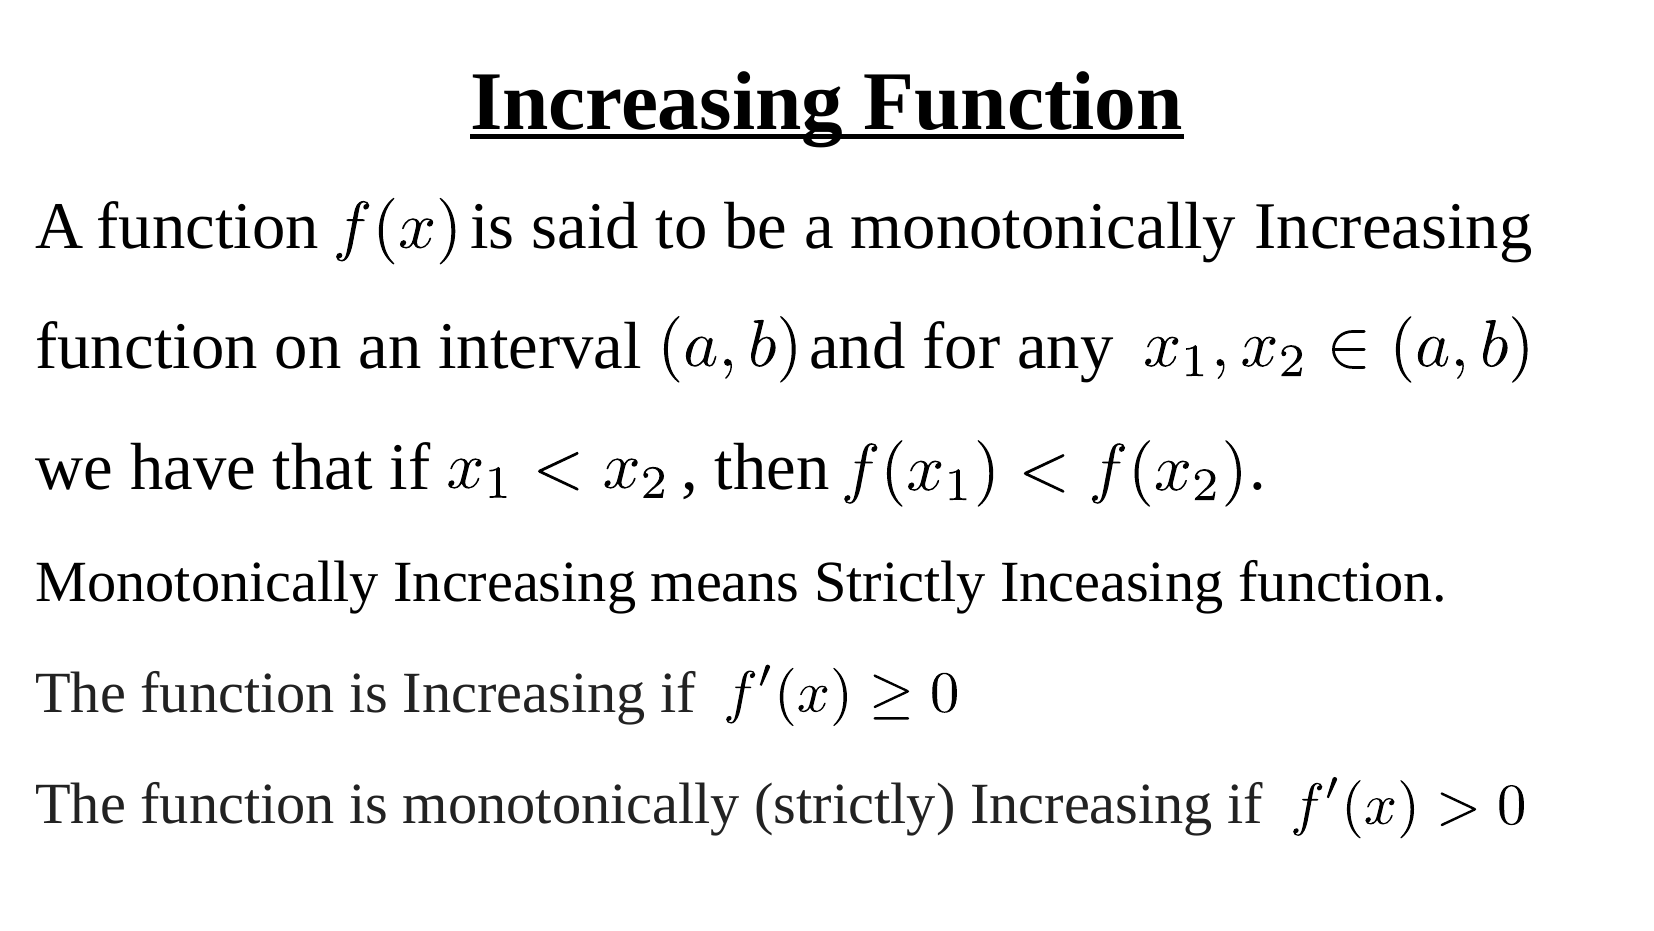

# Increasing Function
A function is said to be a monotonically Increasing
function on an interval and for any
we have that if , then						 .
Monotonically Increasing means Strictly Inceasing function.
The function is Increasing if
The function is monotonically (strictly) Increasing if